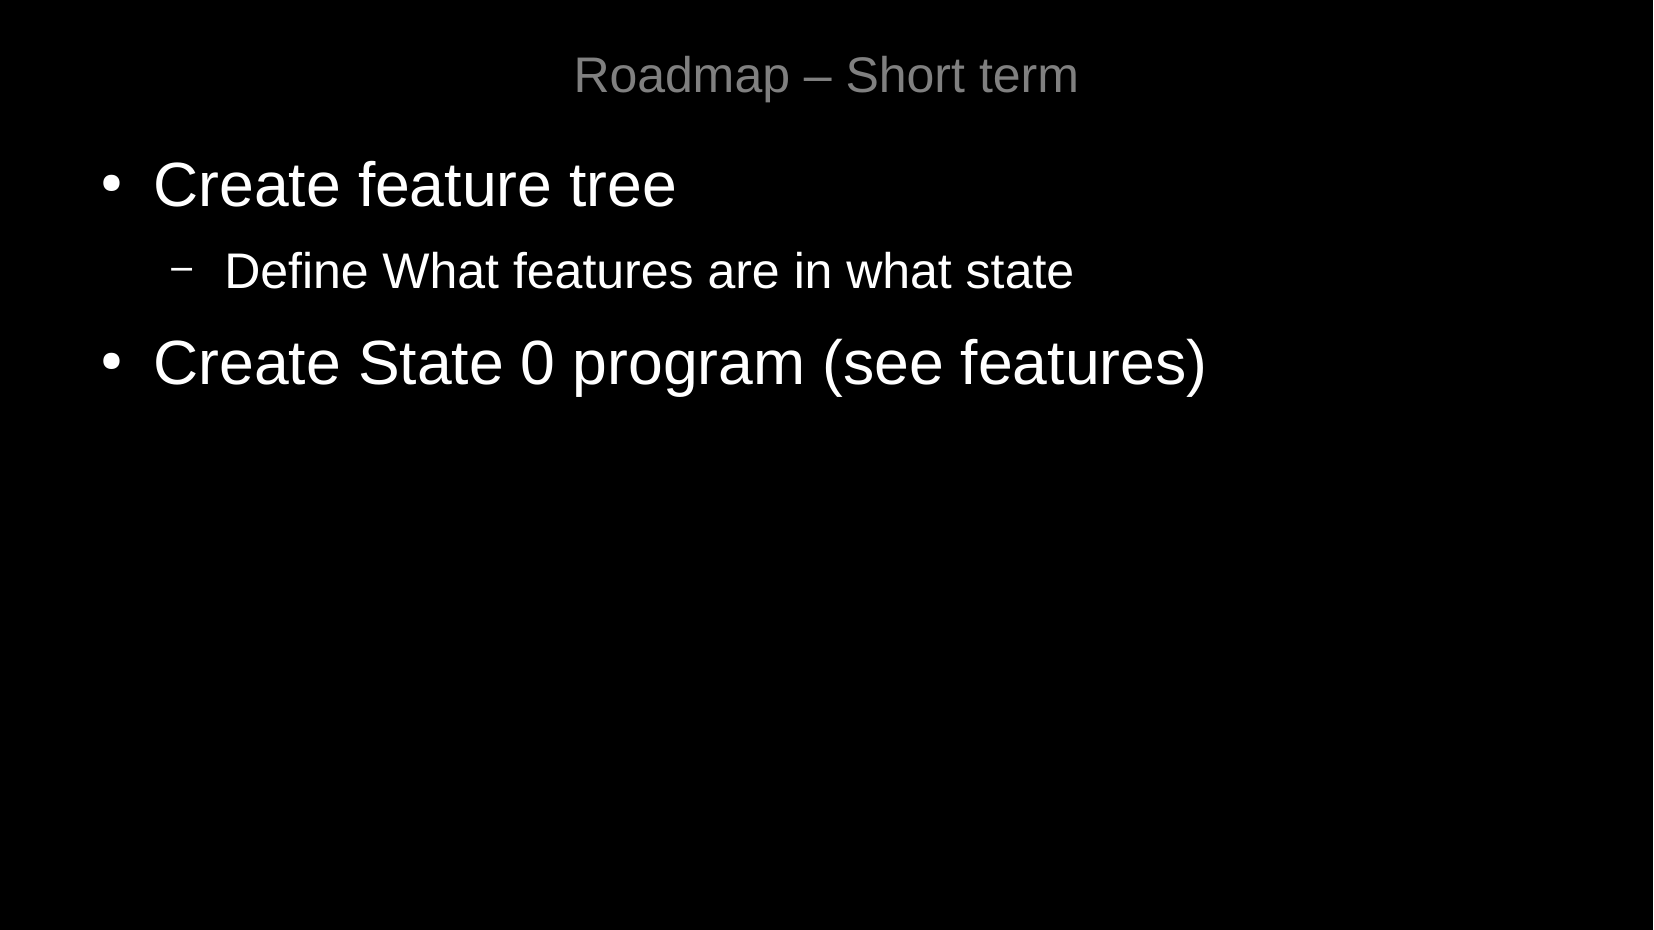

# Roadmap – Short term
Create feature tree
Define What features are in what state
Create State 0 program (see features)